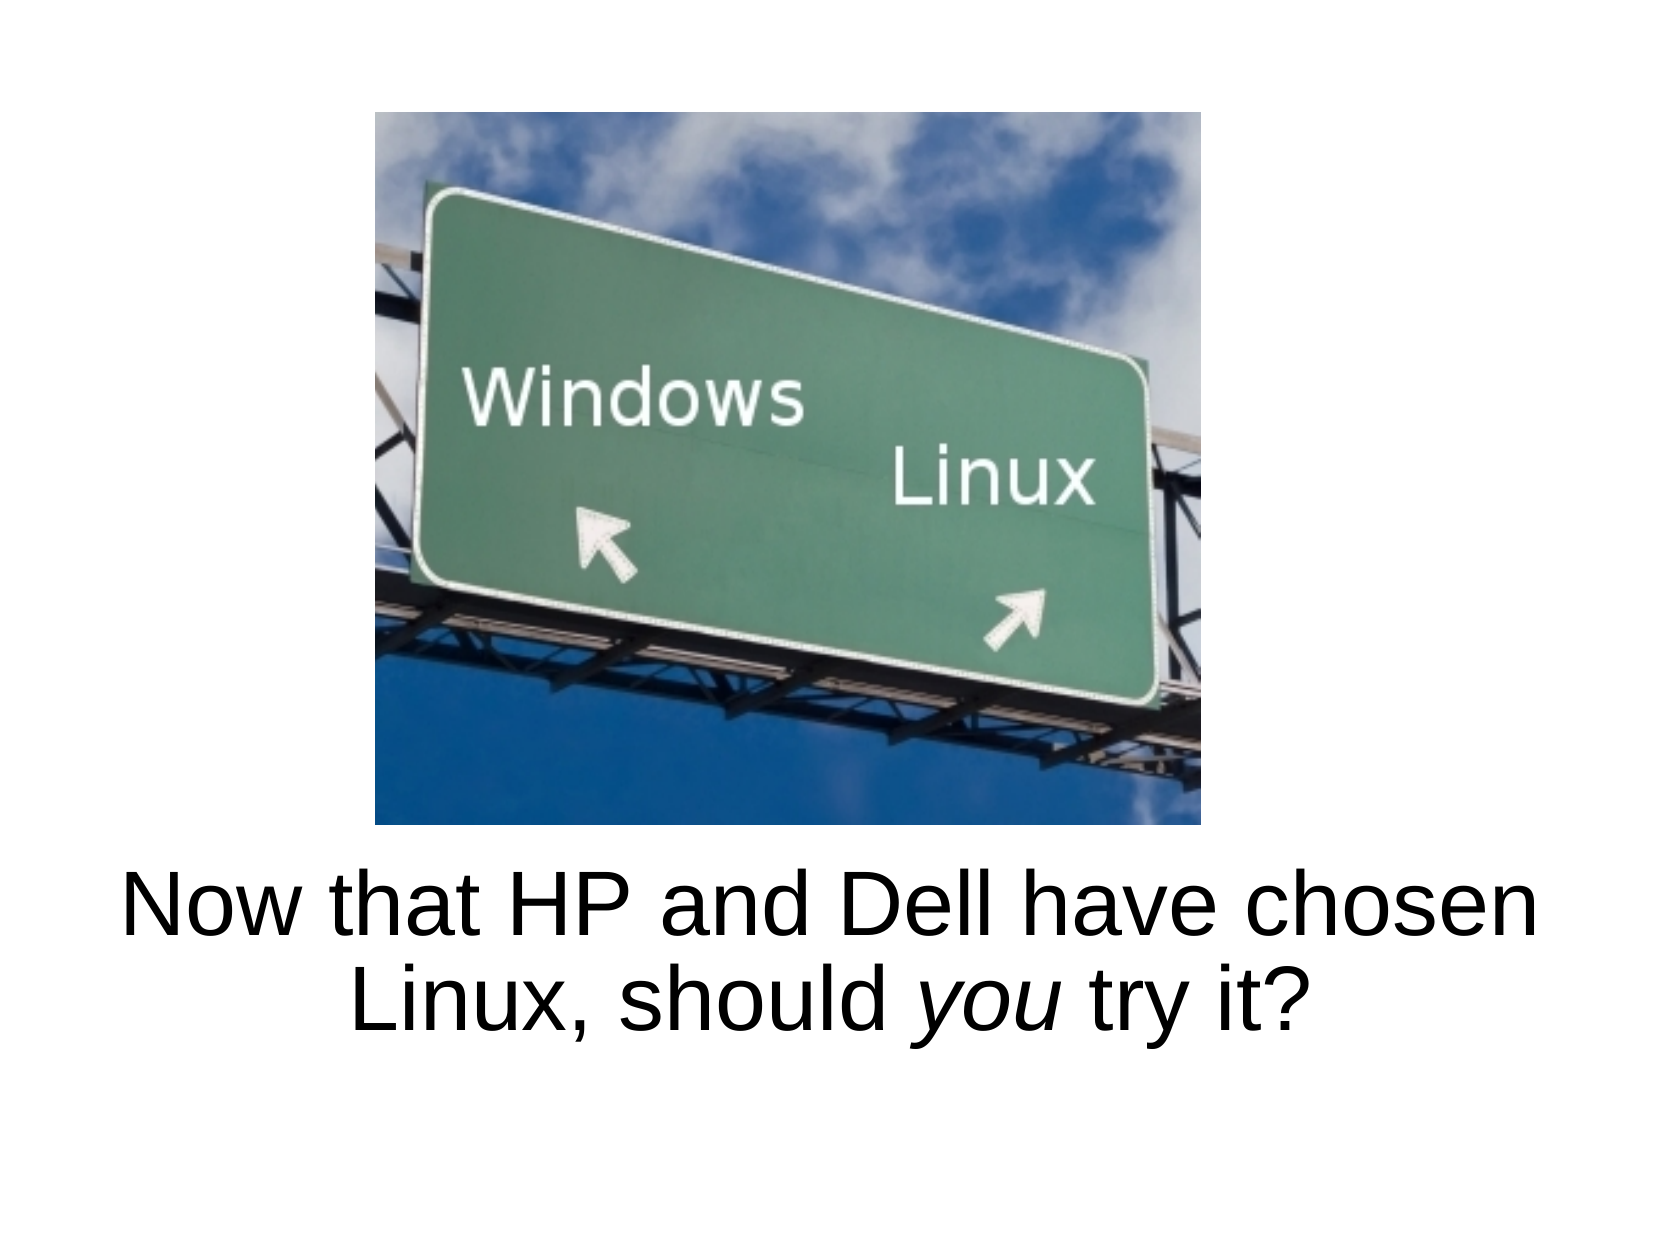

# Now that HP and Dell have chosen Linux, should you try it?